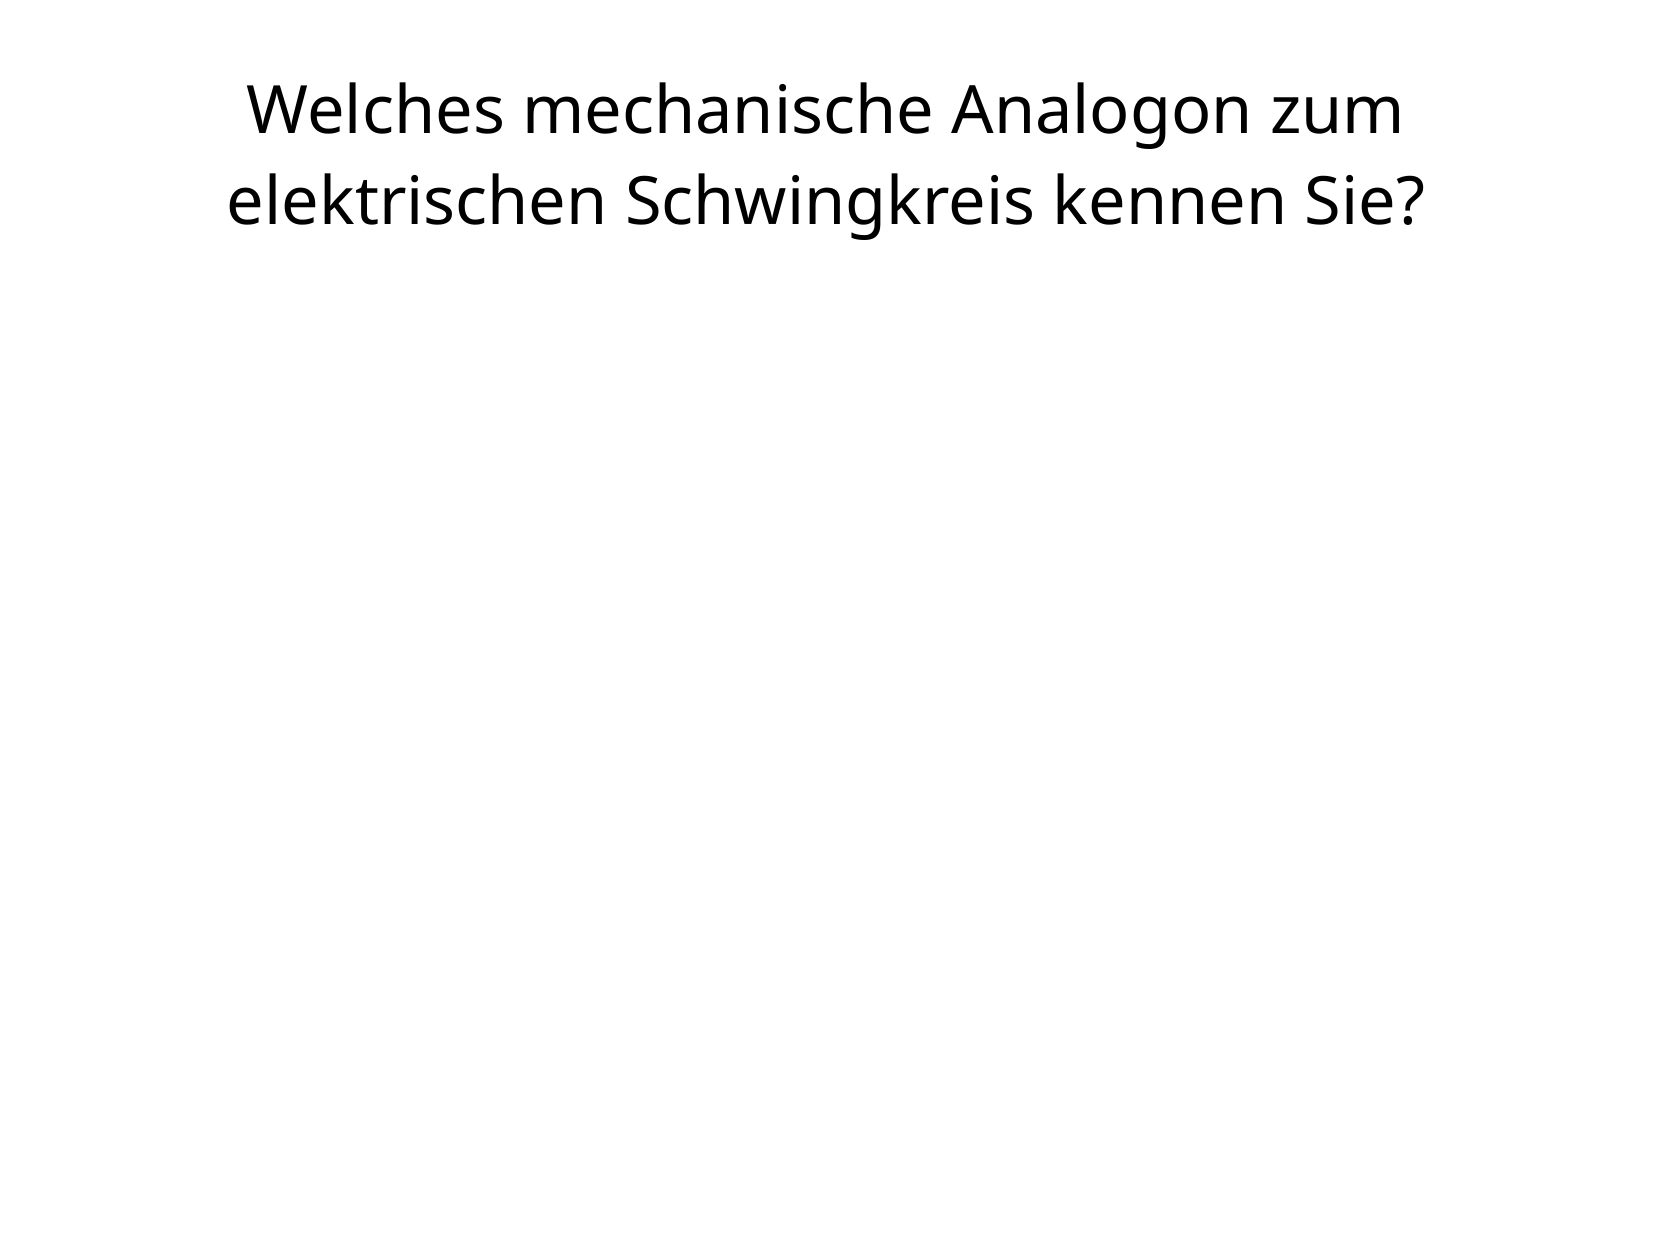

# Welches mechanische Analogon zum elektrischen Schwingkreis kennen Sie?